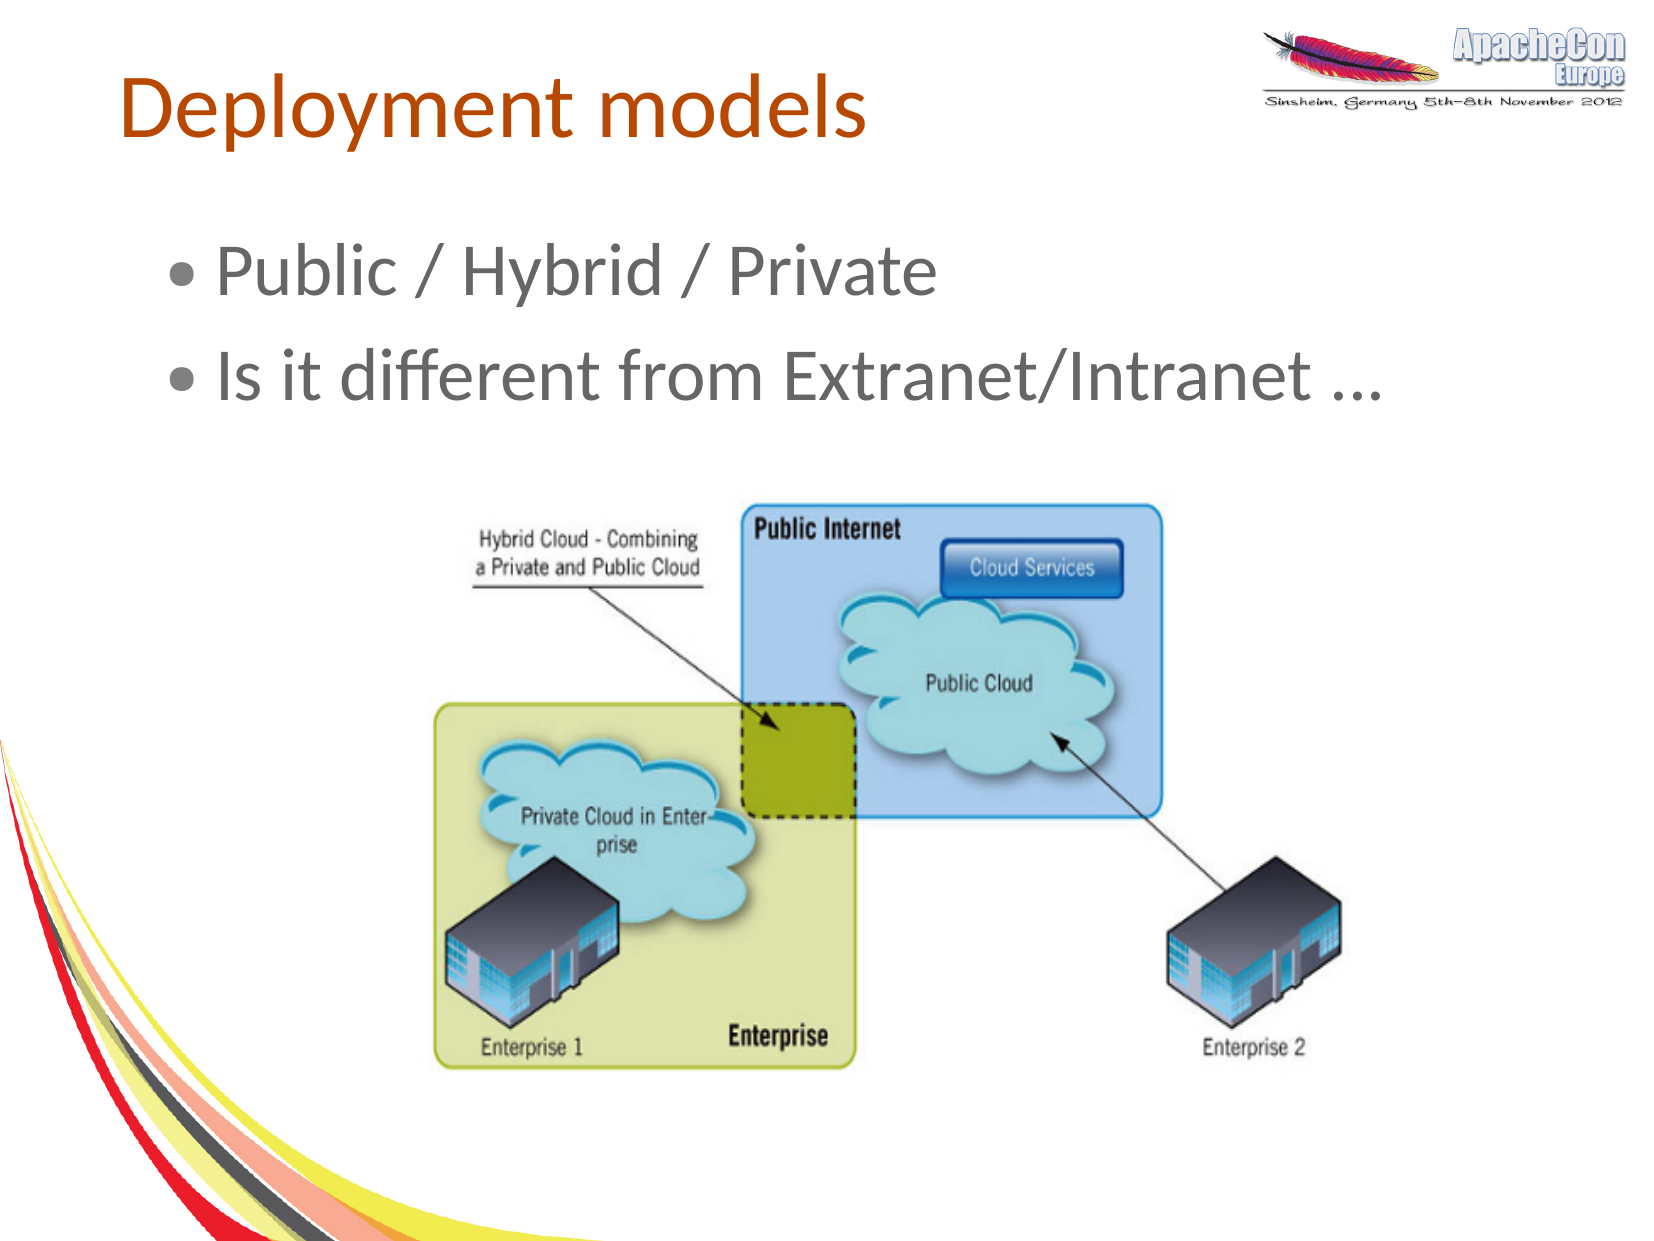

# Deployment models
 Public / Hybrid / Private
 Is it different from Extranet/Intranet ...